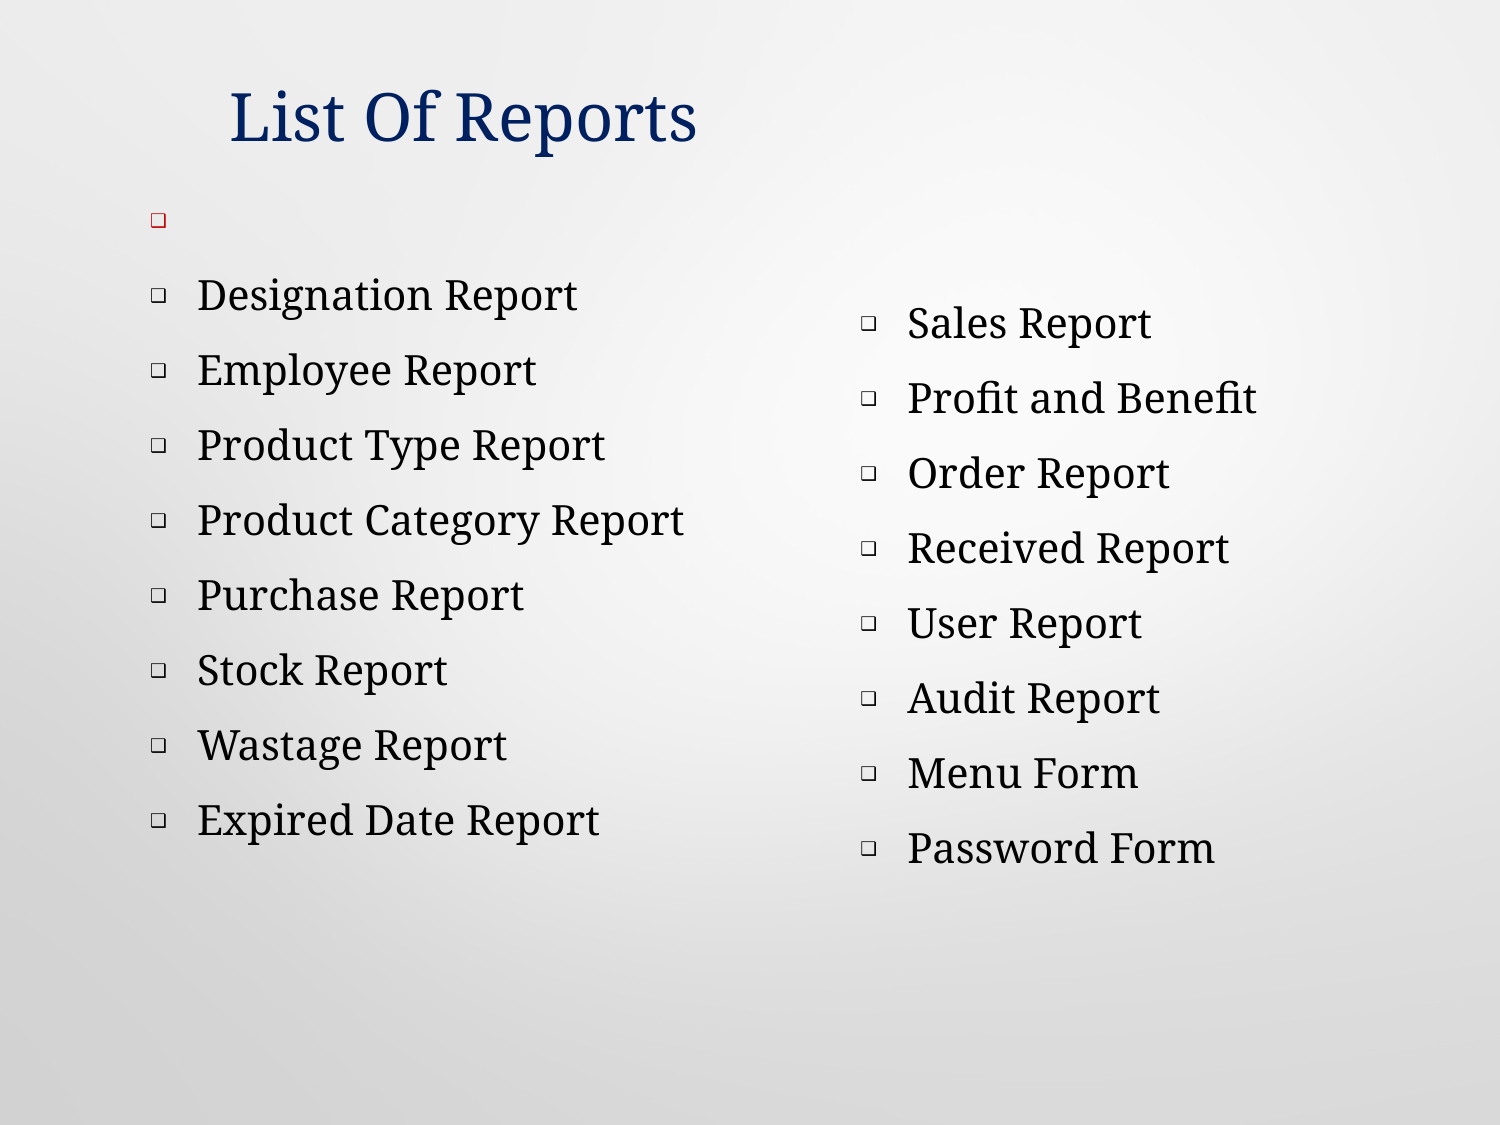

List Of Reports
Designation Report
Employee Report
Product Type Report
Product Category Report
Purchase Report
Stock Report
Wastage Report
Expired Date Report
Sales Report
Profit and Benefit
Order Report
Received Report
User Report
Audit Report
Menu Form
Password Form